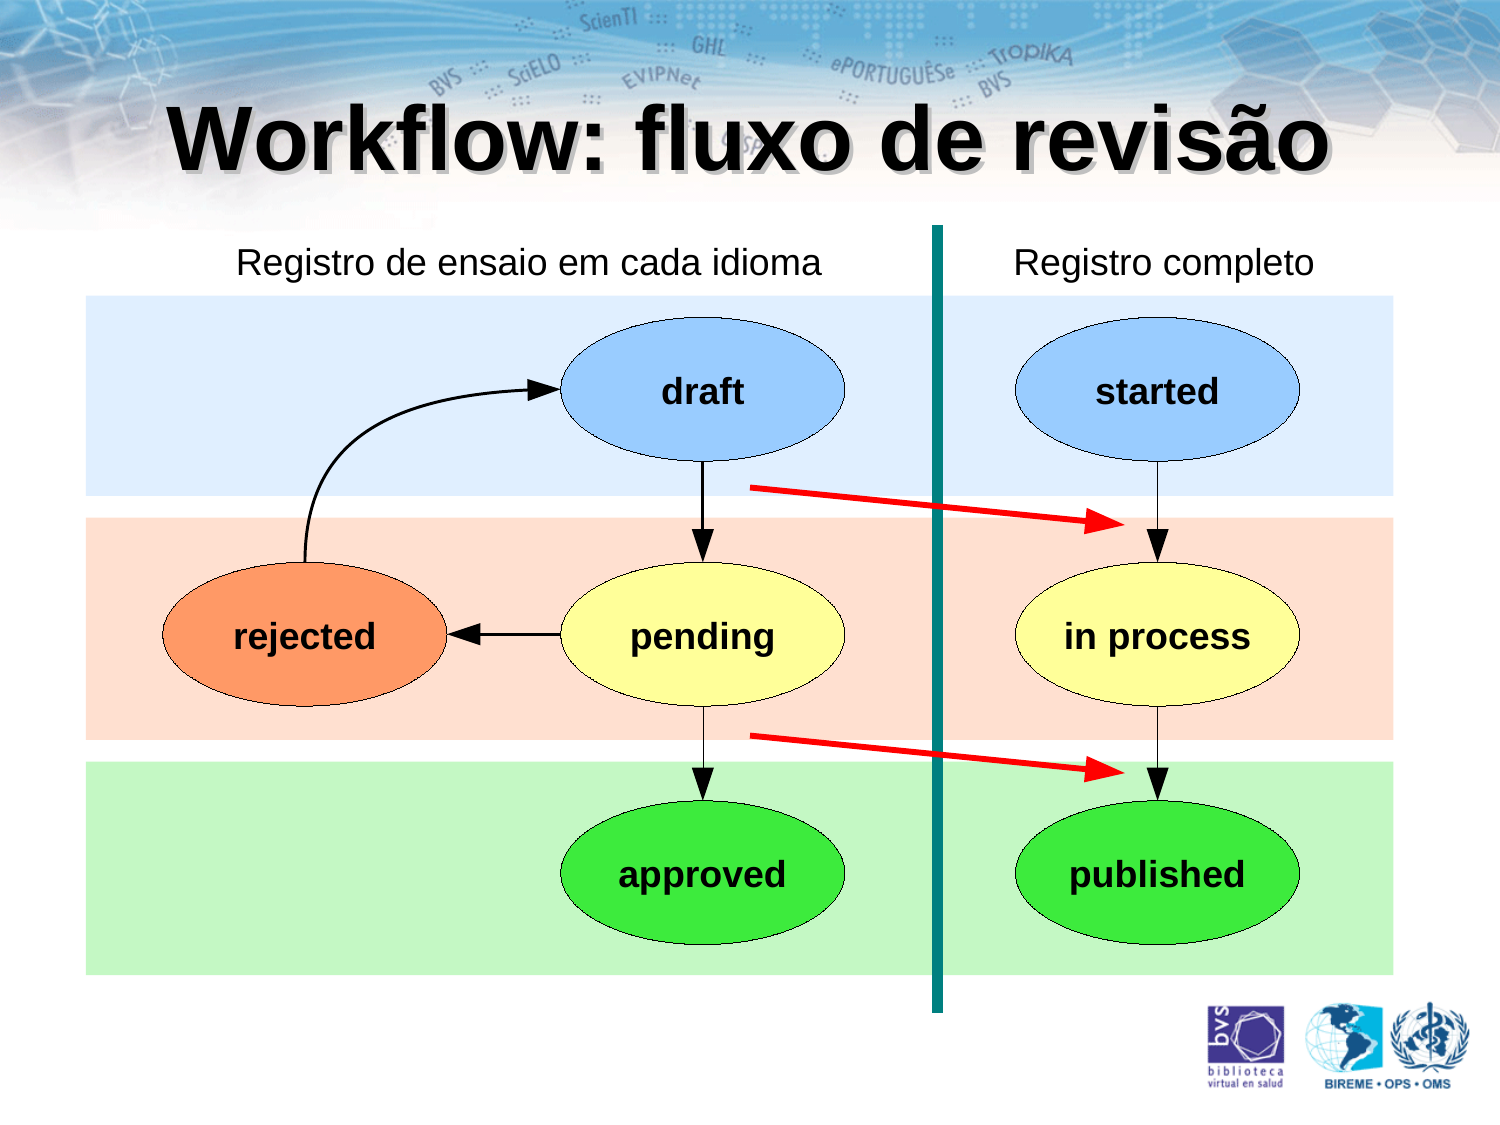

# Workflow: fluxo de revisão
Registro de ensaio em cada idioma
Registro completo
draft
started
rejected
pending
in process
approved
published